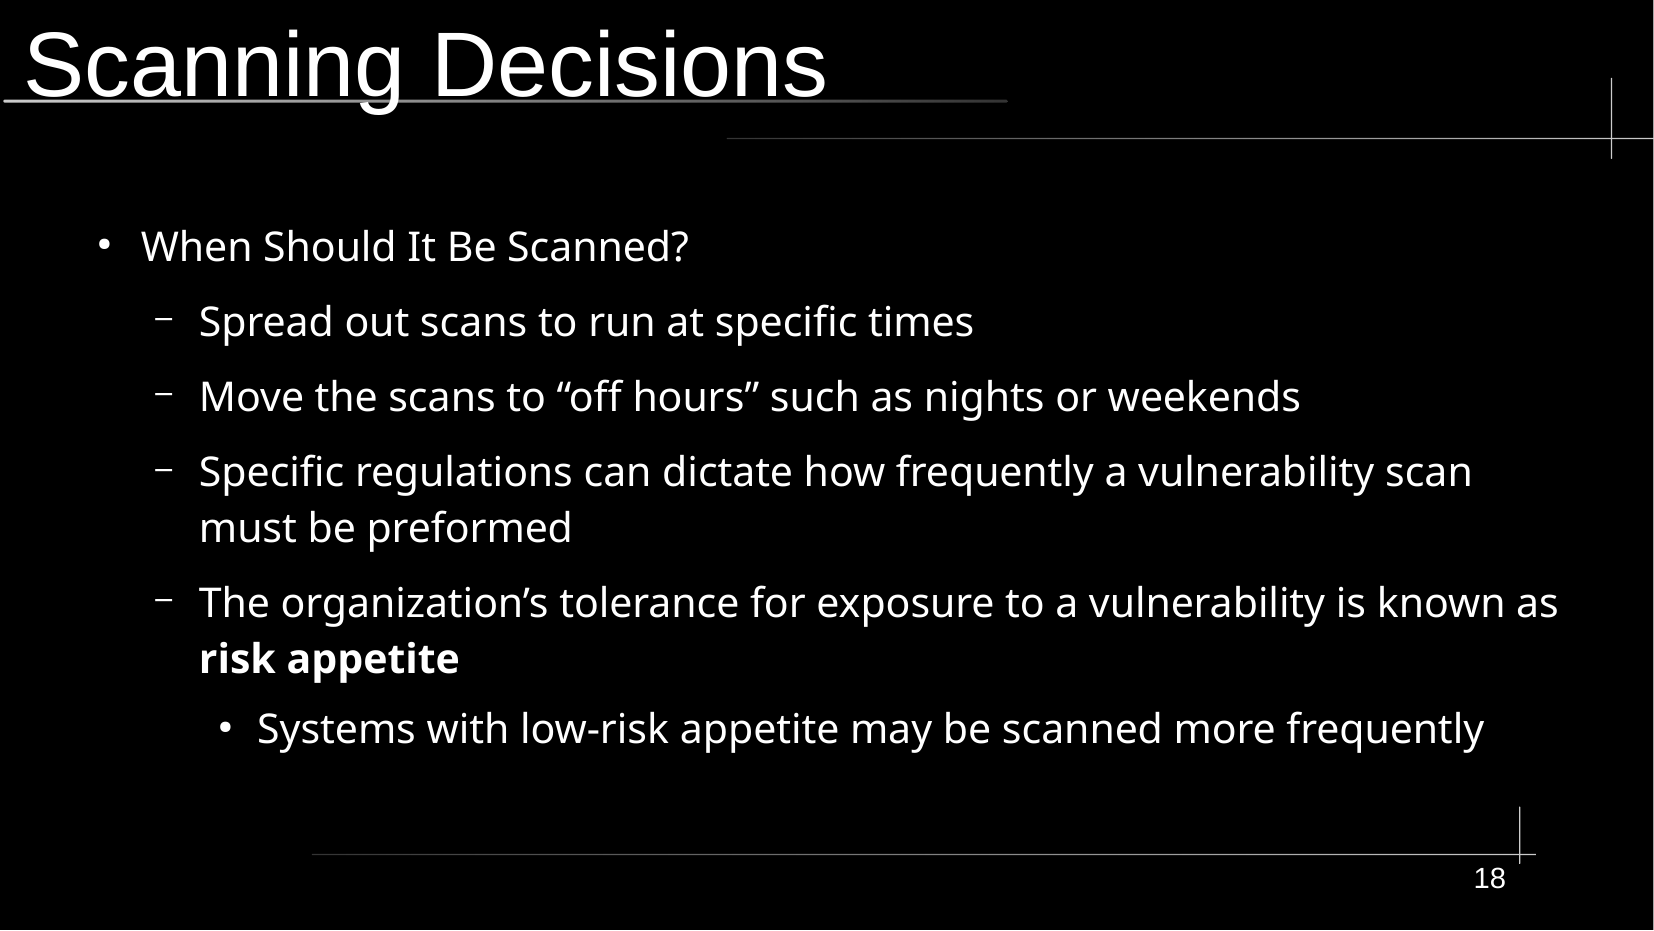

# Scanning Decisions
When Should It Be Scanned?
Spread out scans to run at specific times
Move the scans to “off hours” such as nights or weekends
Specific regulations can dictate how frequently a vulnerability scan must be preformed
The organization’s tolerance for exposure to a vulnerability is known as risk appetite
Systems with low-risk appetite may be scanned more frequently
18